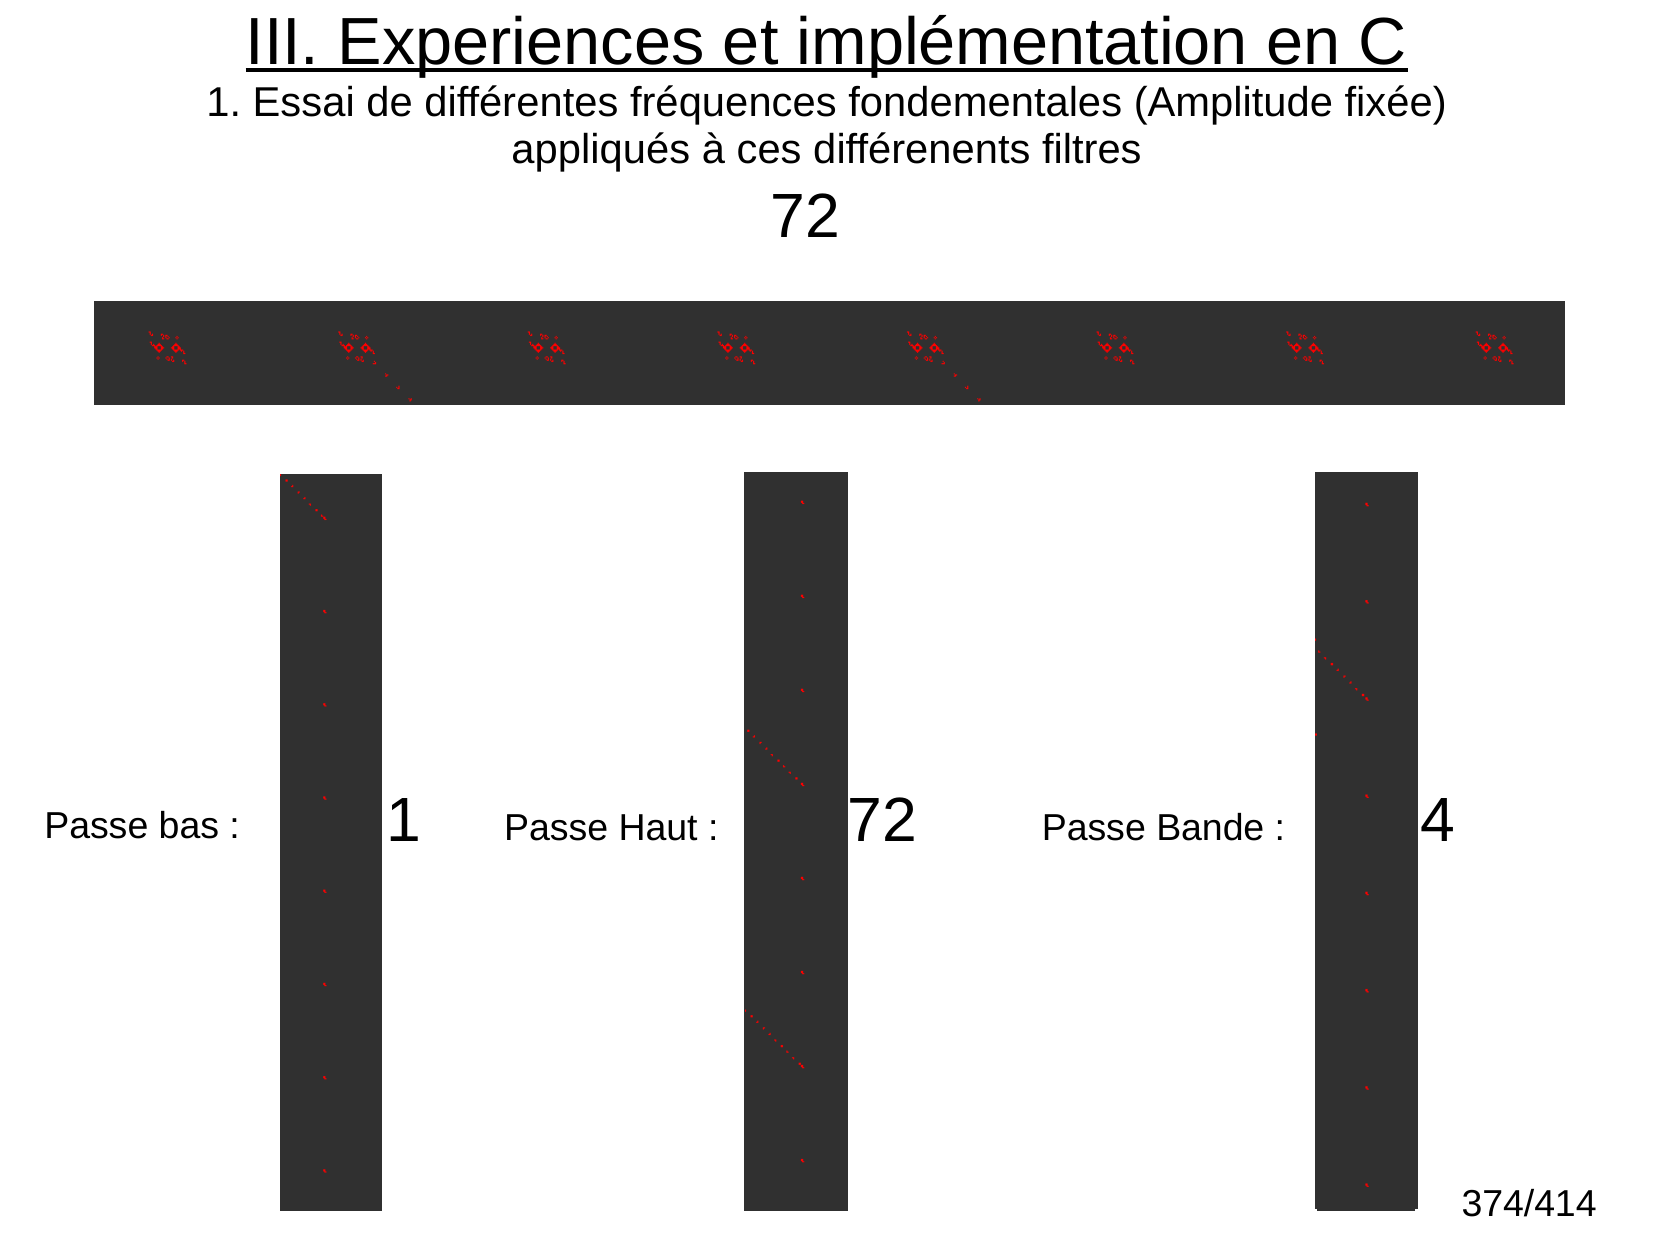

# III. Experiences et implémentation en C 1. Essai de différentes fréquences fondementales (Amplitude fixée) appliqués à ces différenents filtres
72
1
72
4
Passe bas :
Passe Haut :
Passe Bande :